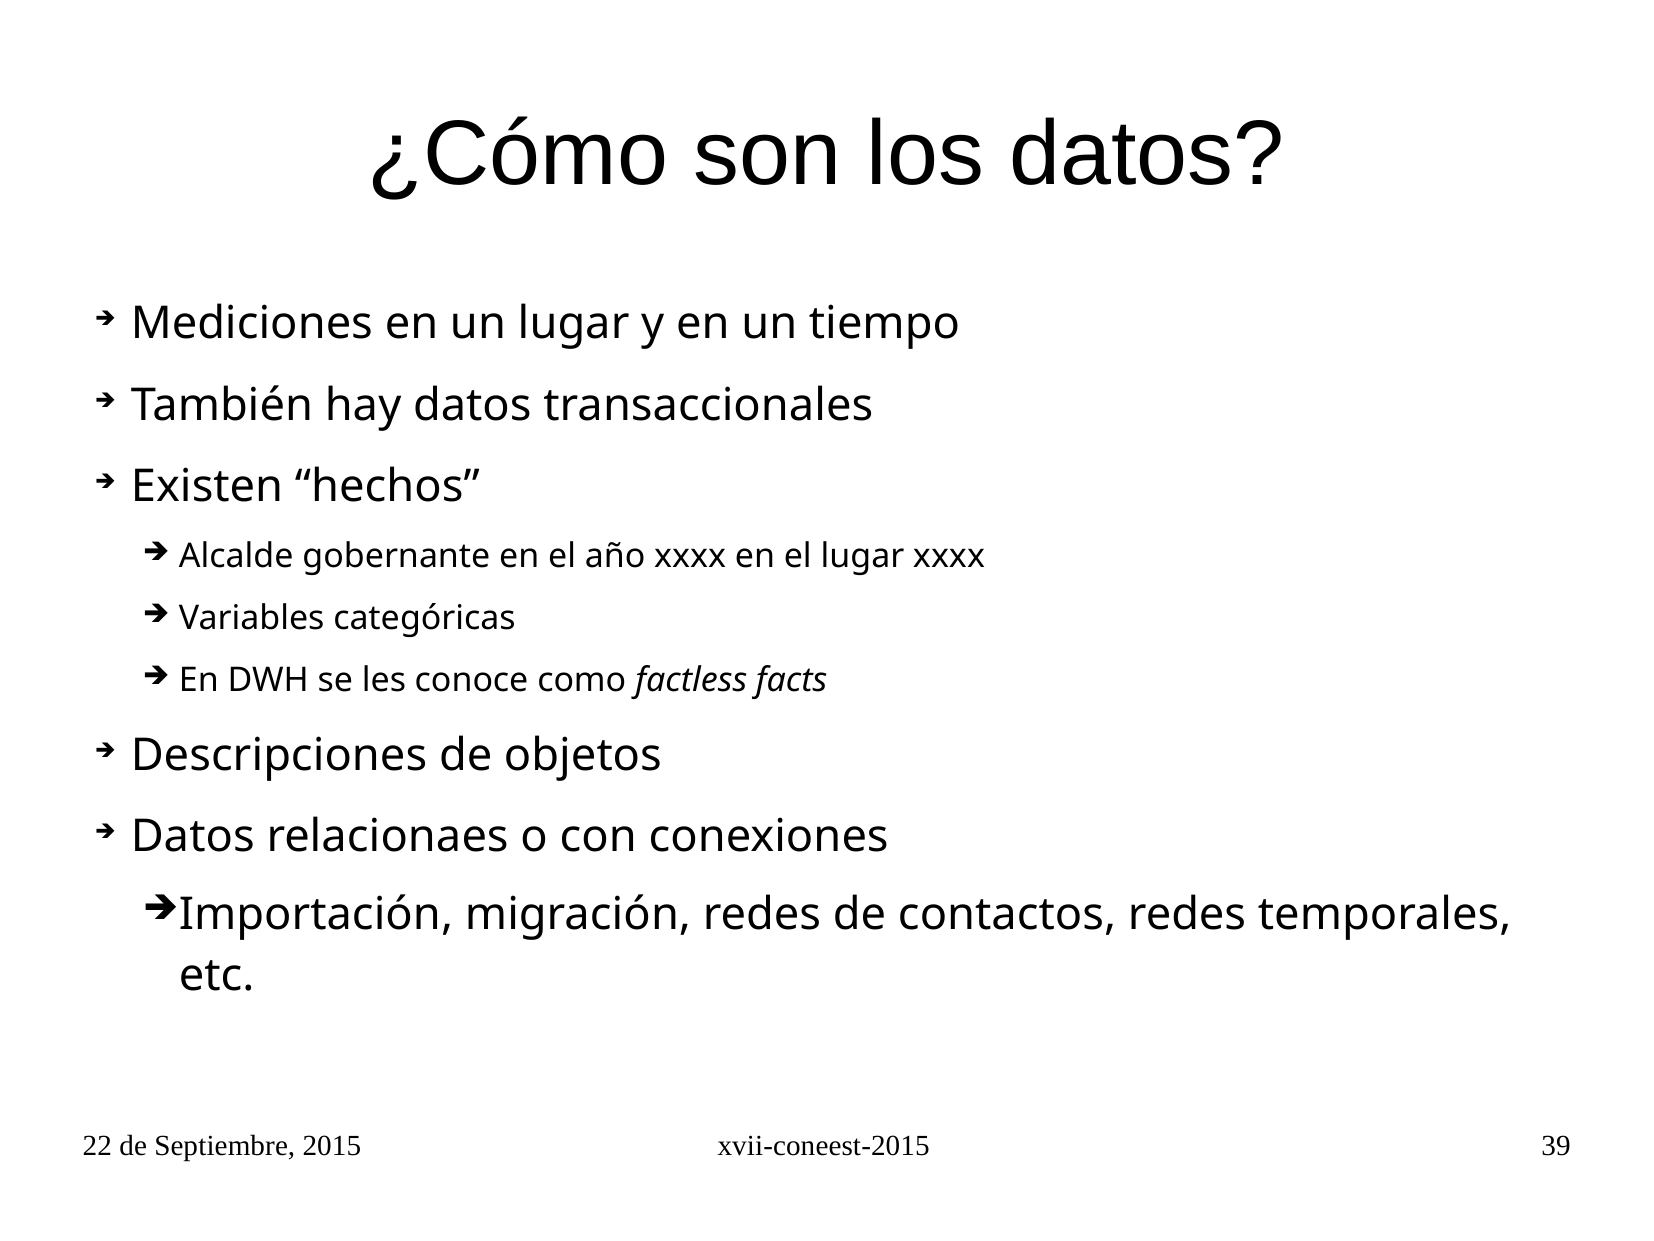

# ¿Cómo son los datos?
Mediciones en un lugar y en un tiempo
También hay datos transaccionales
Existen “hechos”
Alcalde gobernante en el año xxxx en el lugar xxxx
Variables categóricas
En DWH se les conoce como factless facts
Descripciones de objetos
Datos relacionaes o con conexiones
Importación, migración, redes de contactos, redes temporales, etc.
22 de Septiembre, 2015
xvii-coneest-2015
39